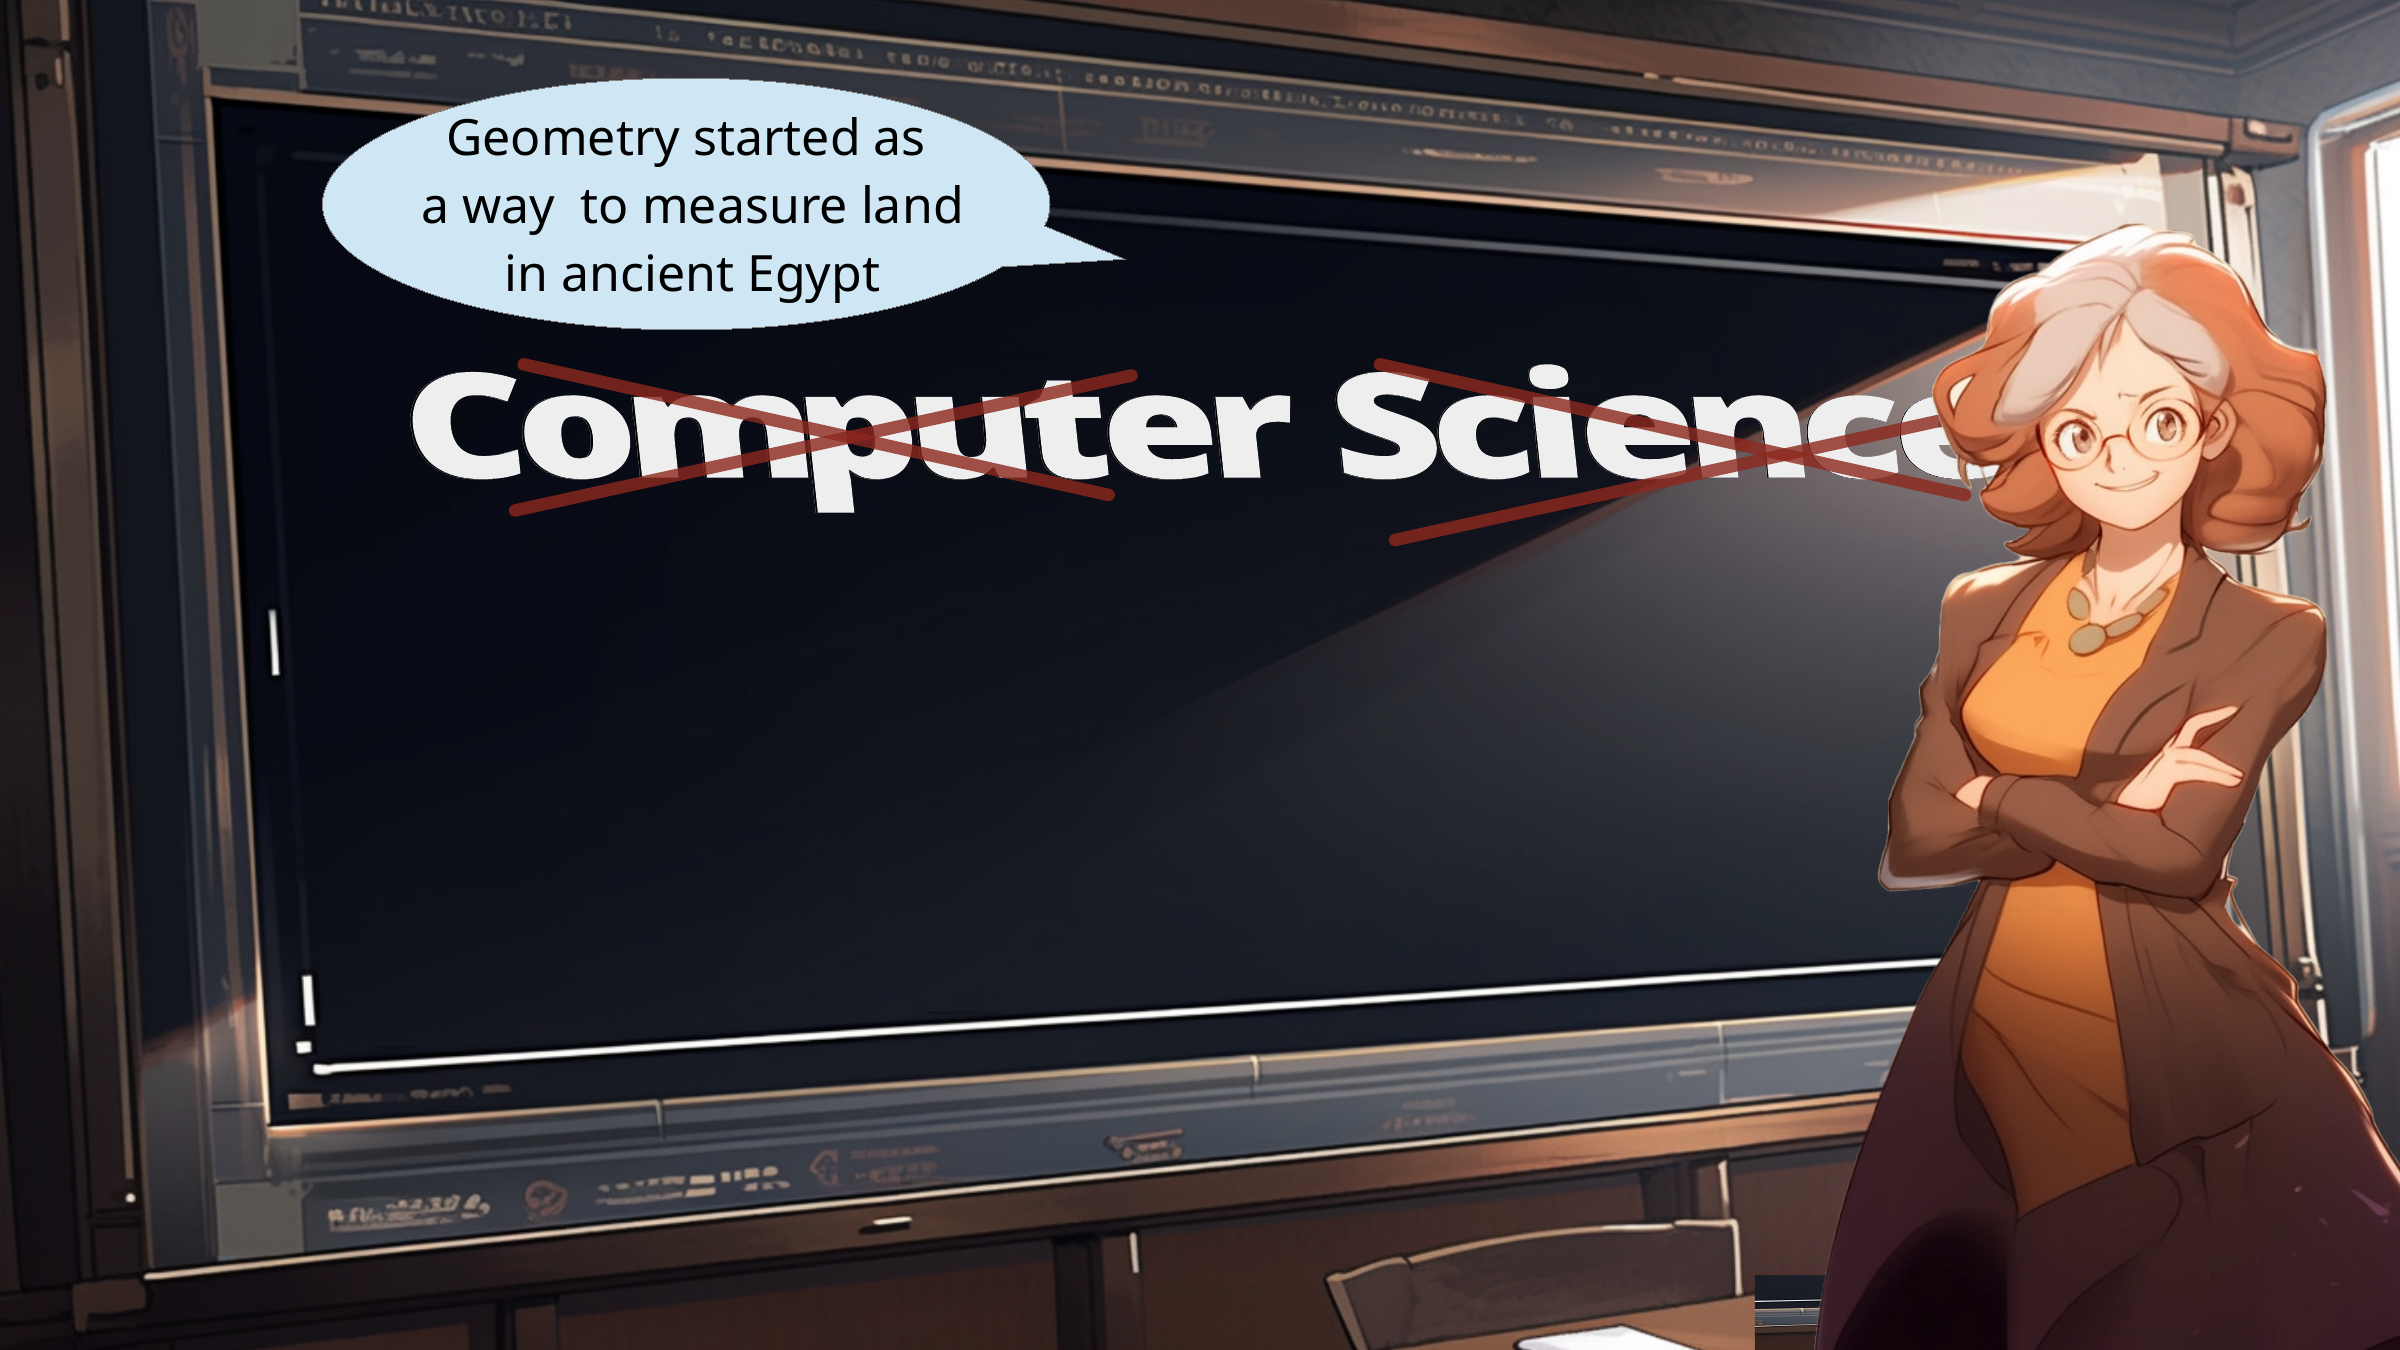

Geometry started as
 a way to measure land
 in ancient Egypt
Computer Science